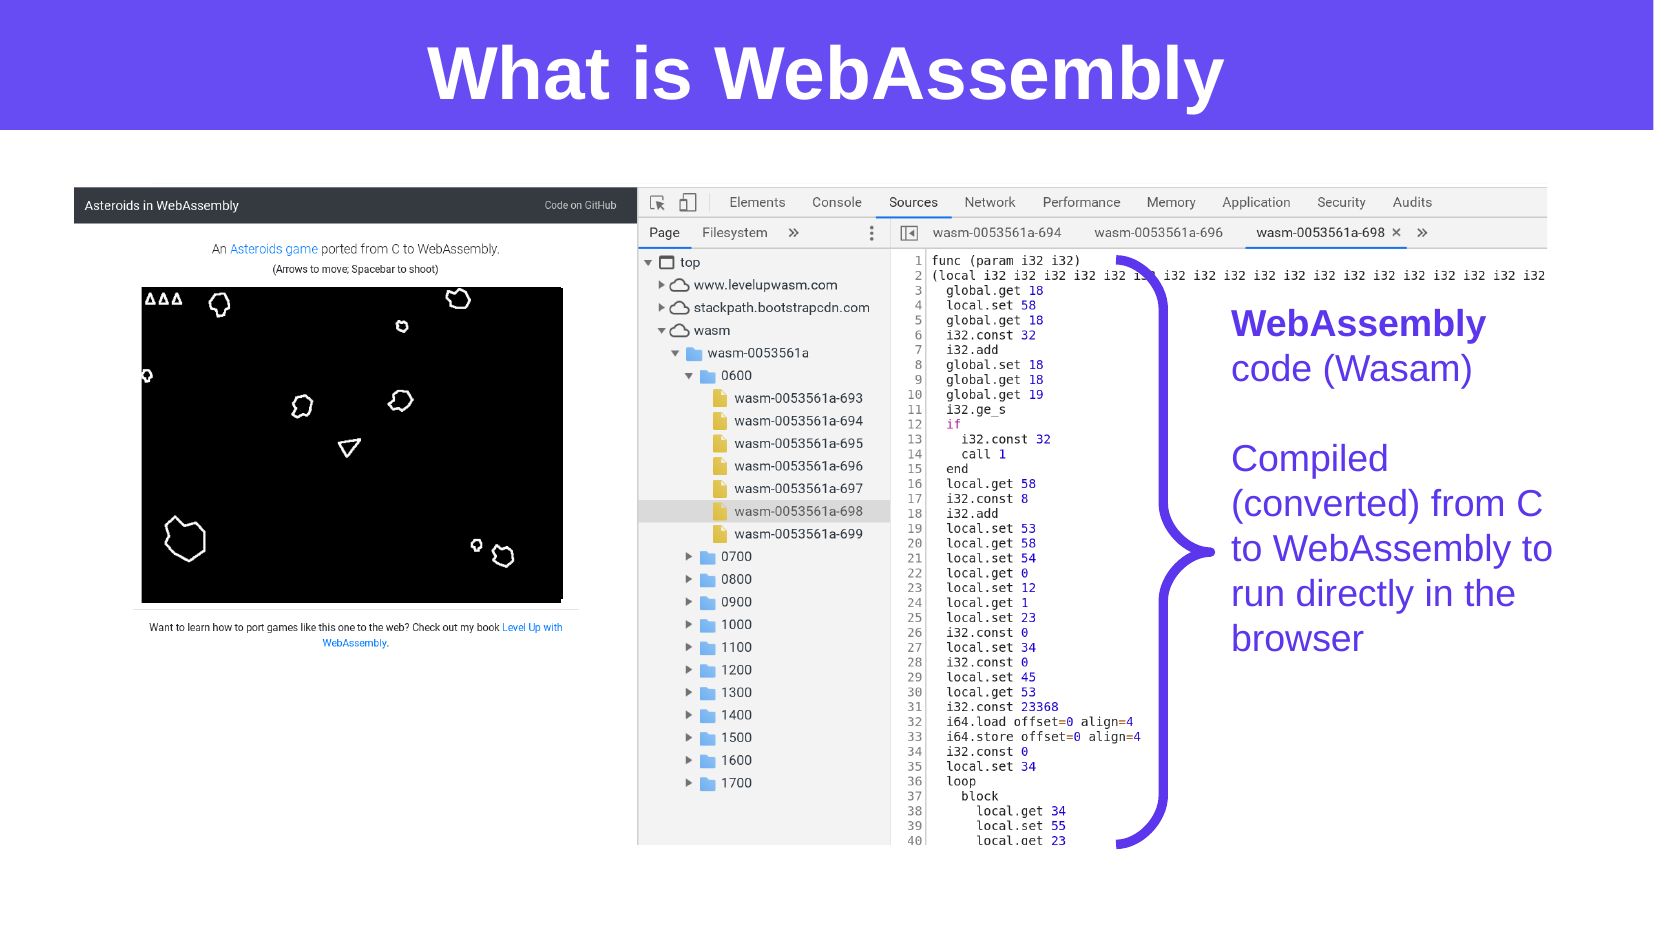

What is WebAssembly
WebAssembly code (Wasam)
Compiled (converted) from C to WebAssembly to run directly in the browser